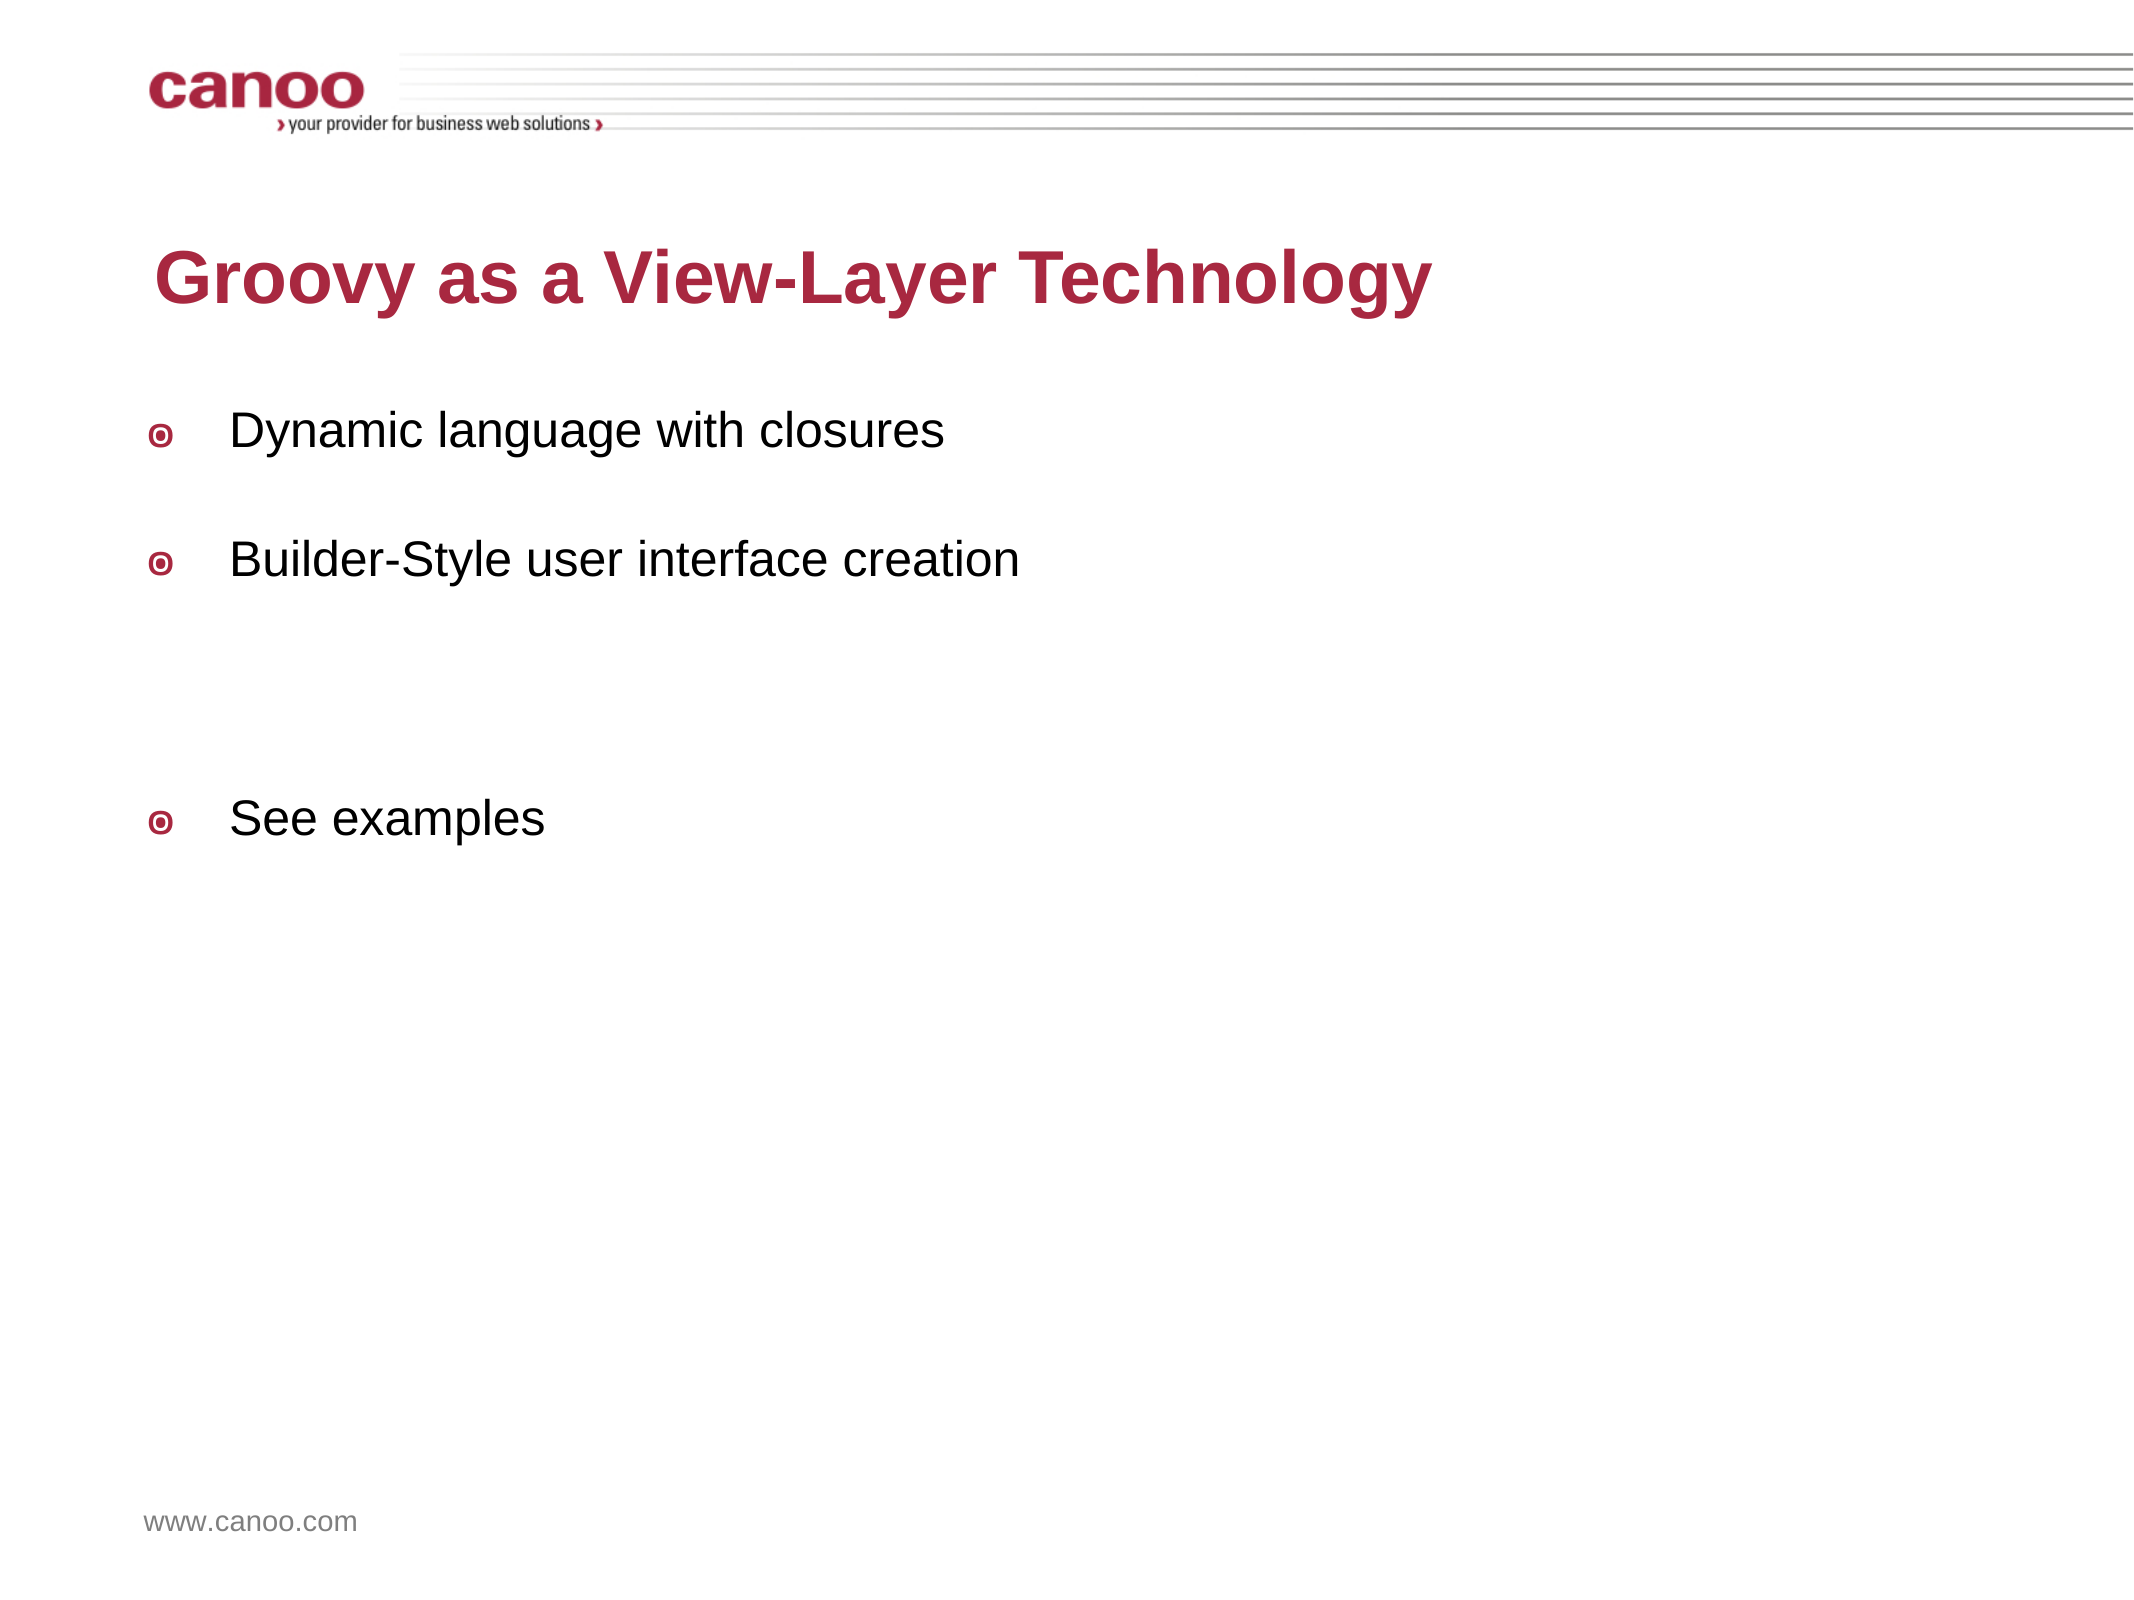

# Groovy as a View-Layer Technology
Dynamic language with closures
Builder-Style user interface creation
See examples